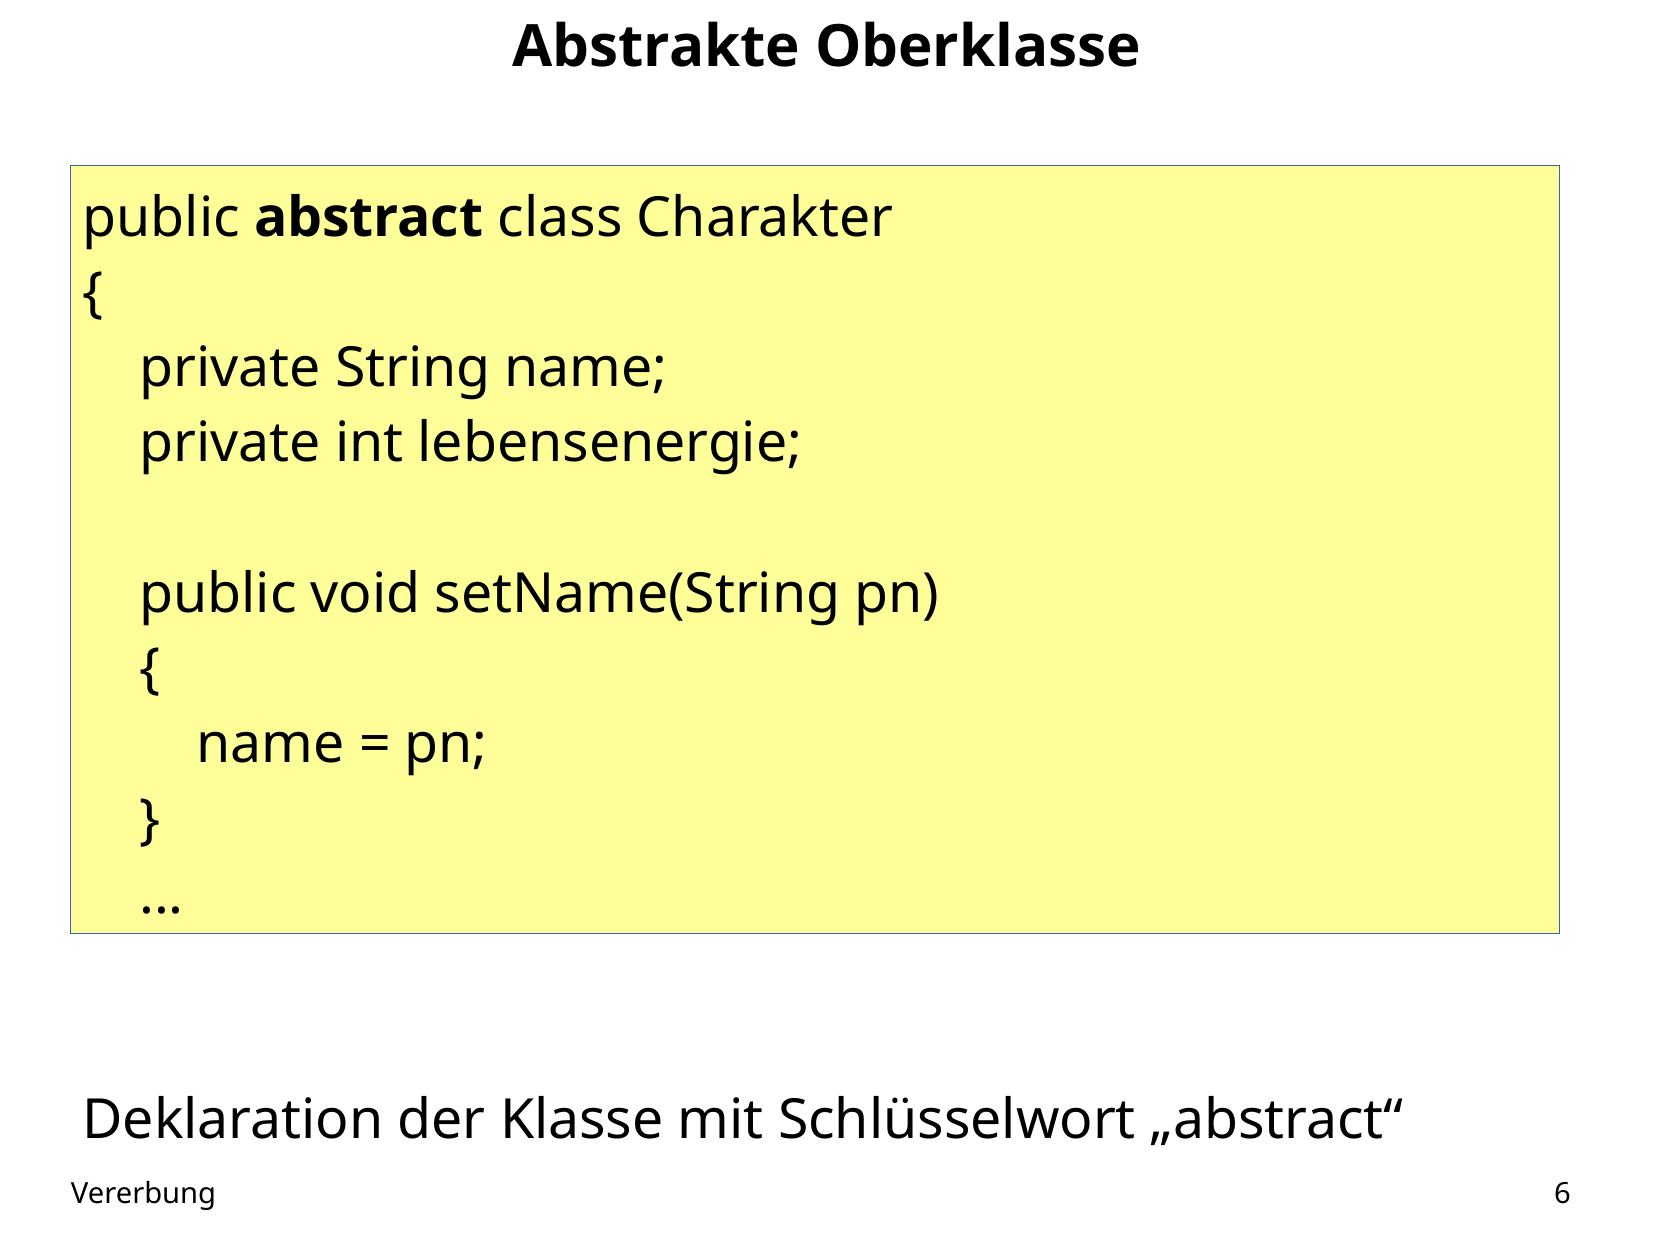

# Abstrakte Oberklasse
public abstract class Charakter
{
 private String name;
 private int lebensenergie;
 public void setName(String pn)
 {
 name = pn;
 }
 ...
Deklaration der Klasse mit Schlüsselwort „abstract“
Vererbung
6